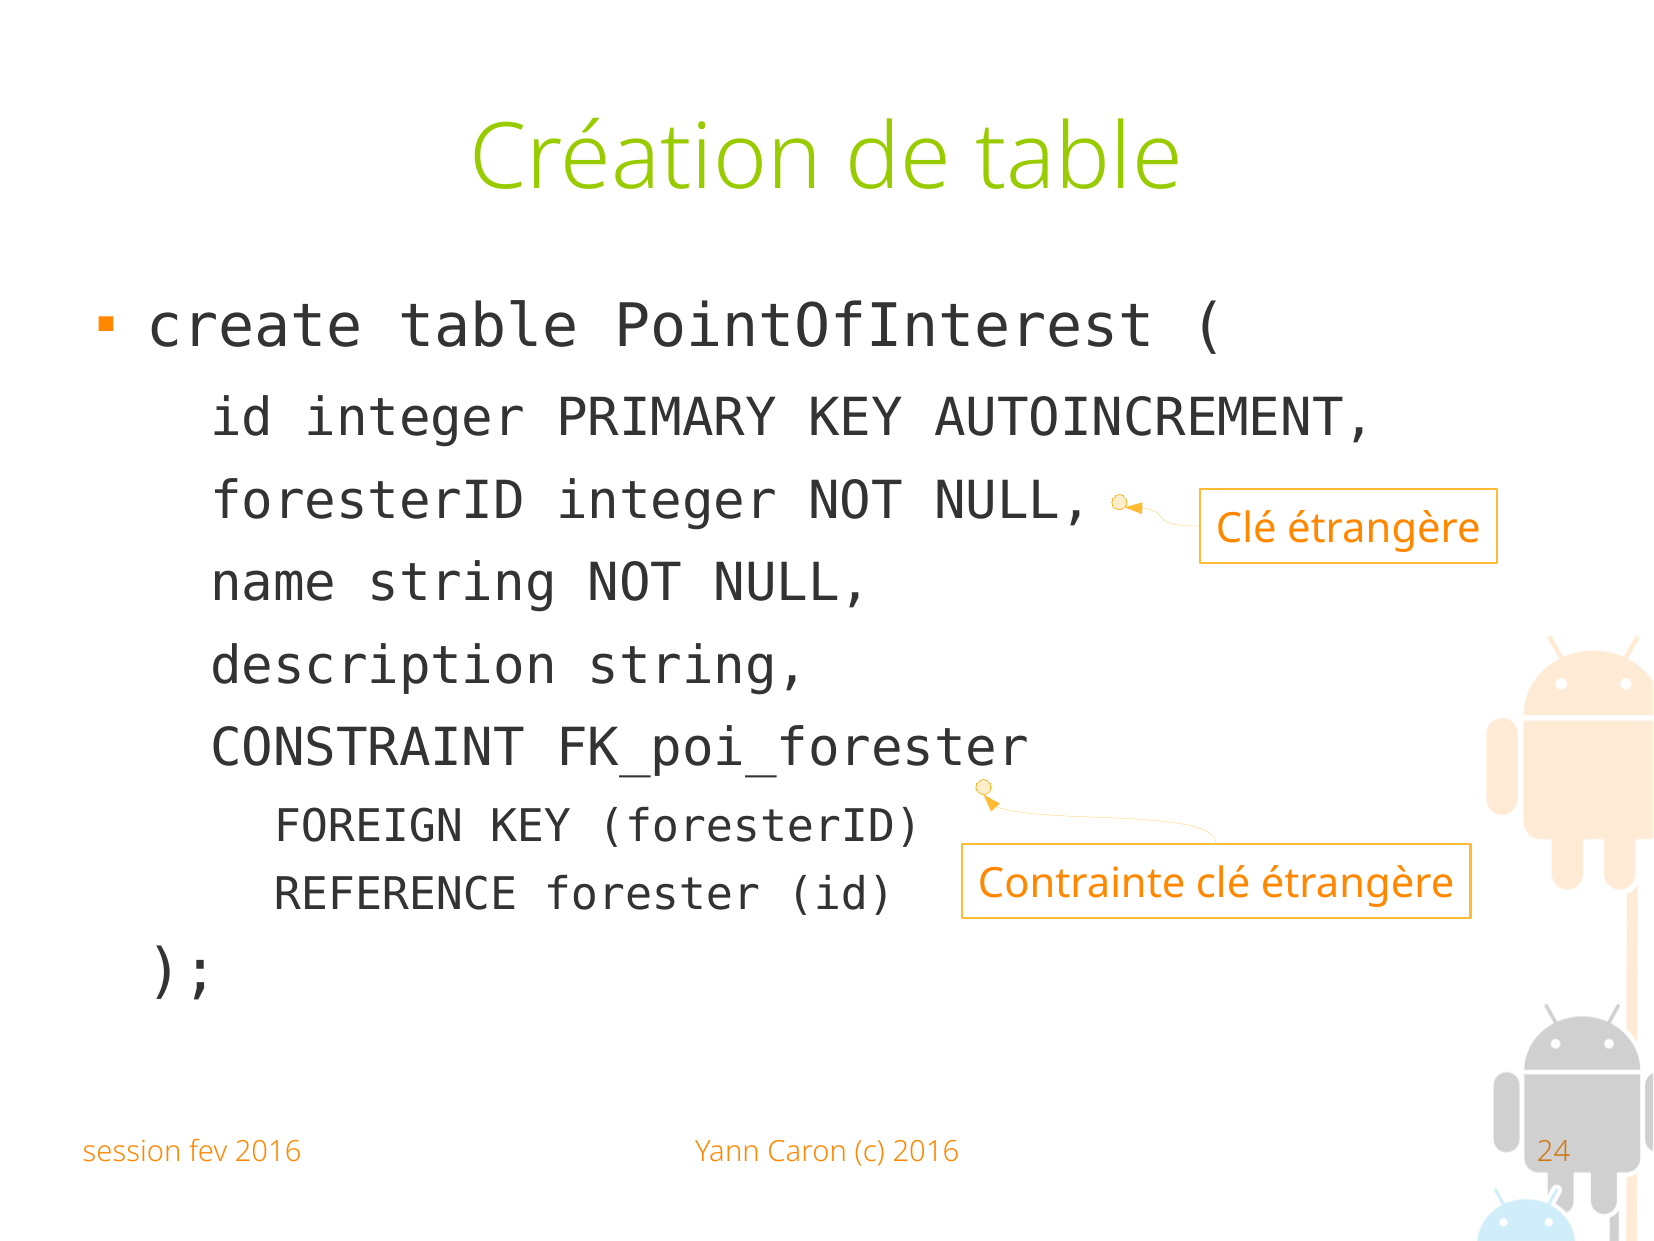

# Création de table
create table PointOfInterest (
id integer PRIMARY KEY AUTOINCREMENT,
foresterID integer NOT NULL,
name string NOT NULL,
description string,
CONSTRAINT FK_poi_forester
FOREIGN KEY (foresterID)
REFERENCE forester (id)
);
Clé étrangère
Contrainte clé étrangère
session fev 2016
Yann Caron (c) 2016
24